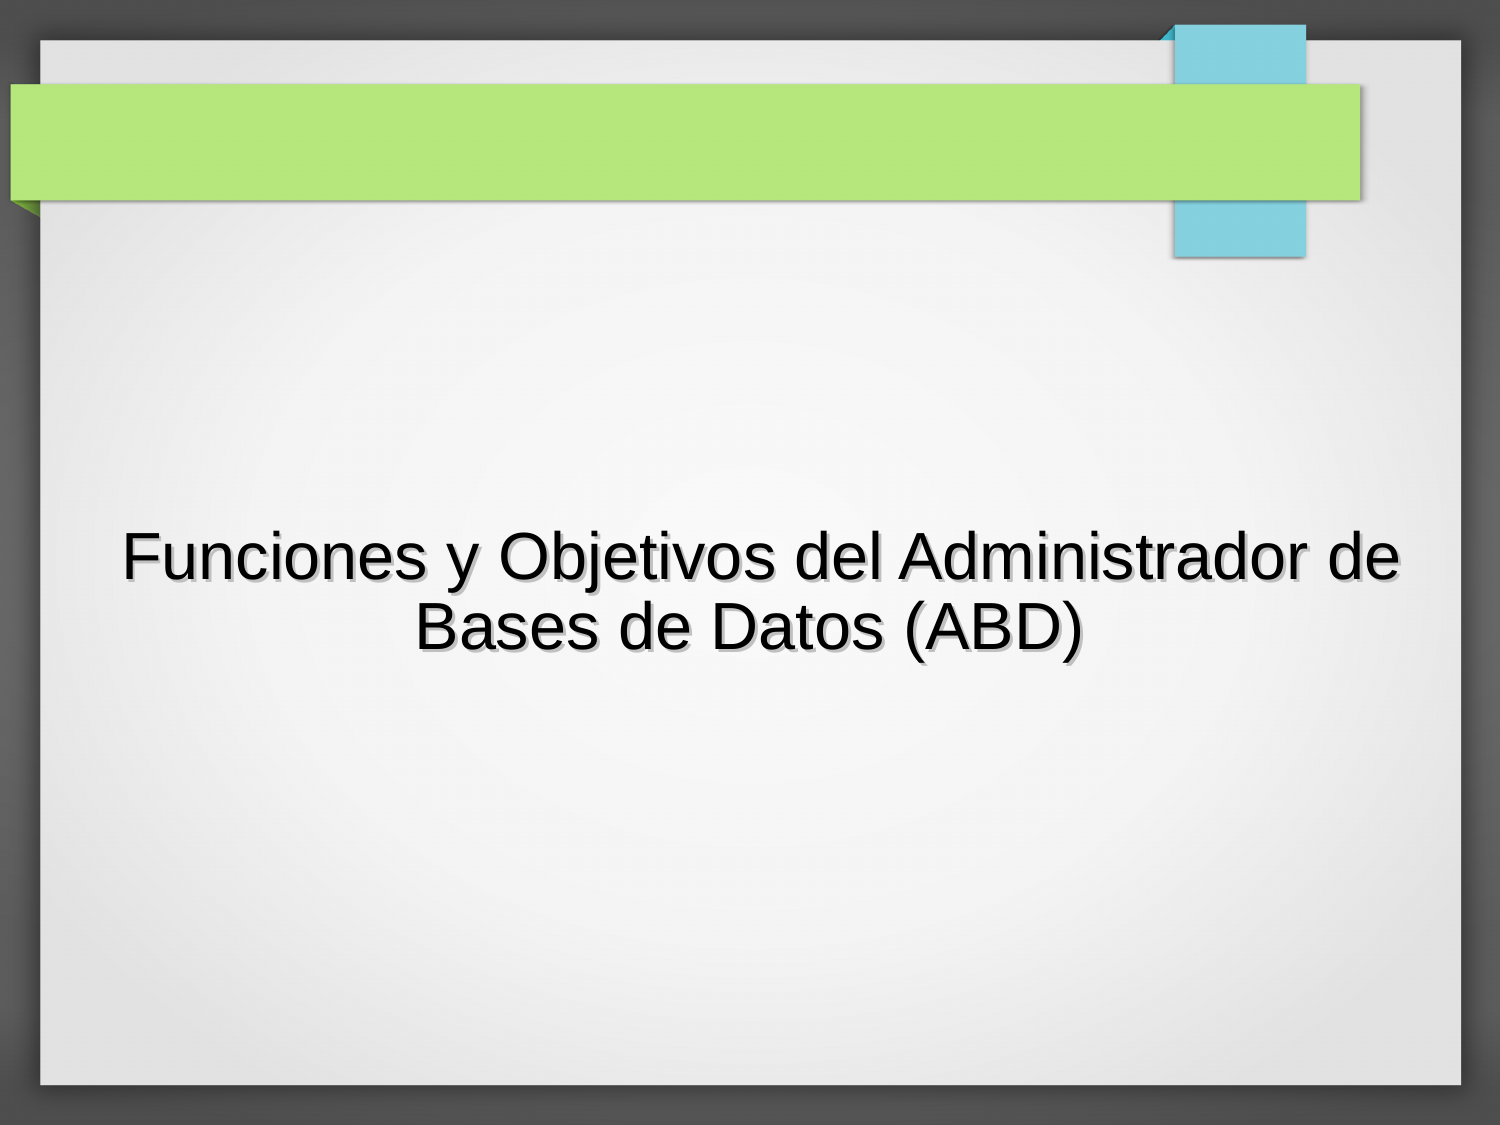

#
Funciones y Objetivos del Administrador de Bases de Datos (ABD)